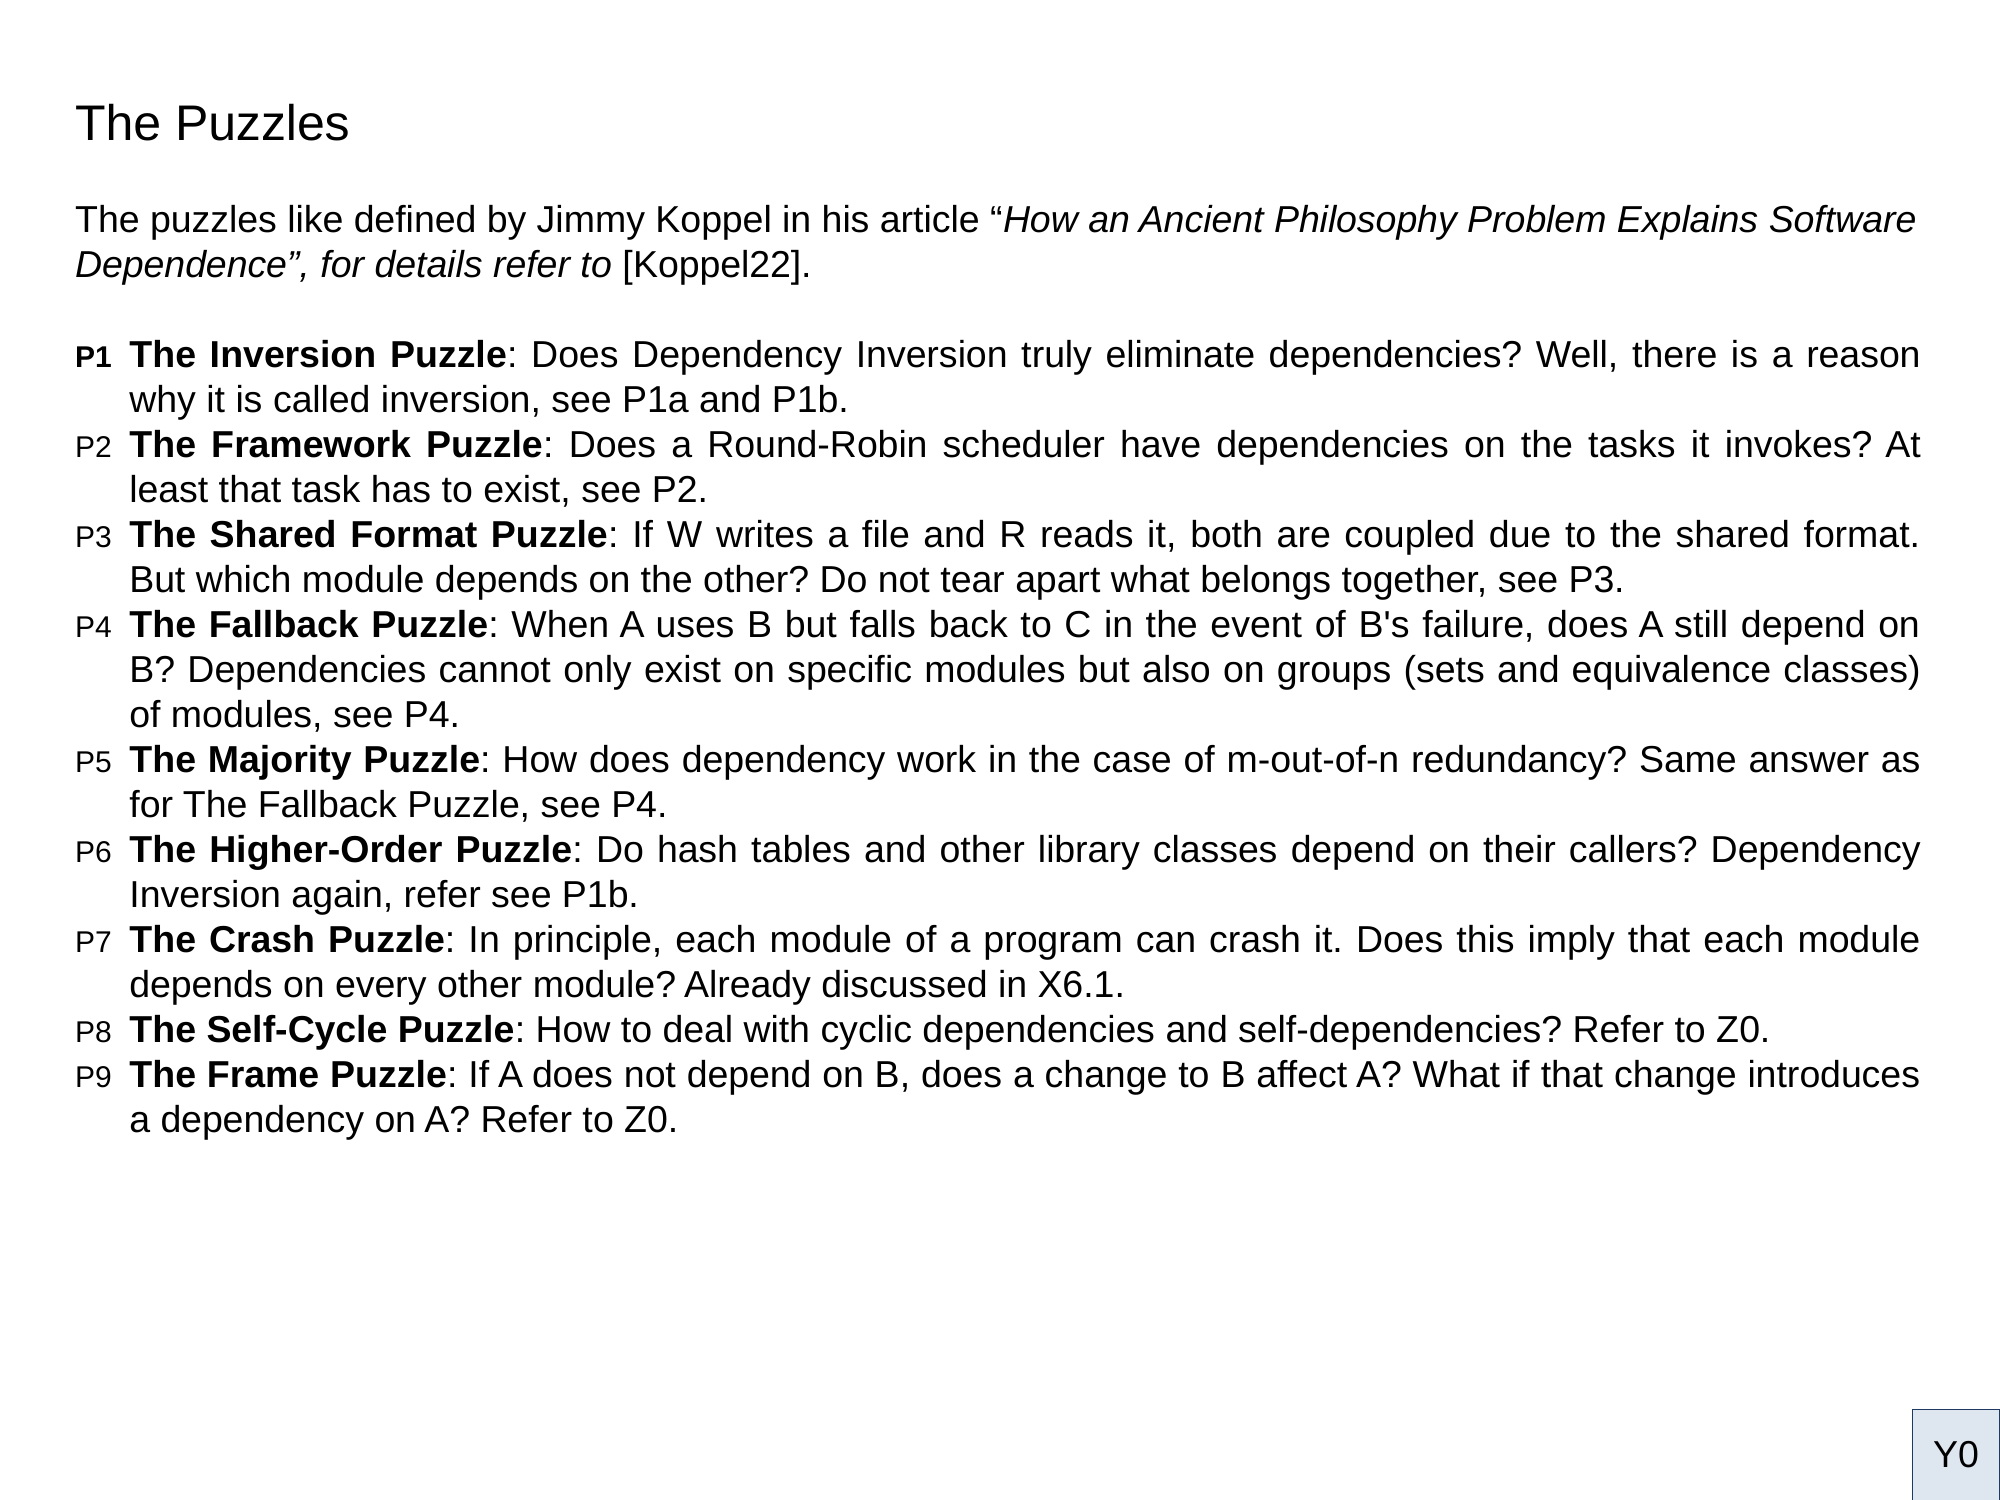

The Puzzles
The puzzles like defined by Jimmy Koppel in his article “How an Ancient Philosophy Problem Explains Software Dependence”, for details refer to [Koppel22].
­The Inversion Puzzle: Does Dependency Inversion truly eliminate dependencies? Well, there is a reason why it is called inversion, see P1a and P1b.
­The Framework Puzzle: Does a Round-Robin scheduler have dependencies on the tasks it invokes? At least that task has to exist, see P2.
­The Shared Format Puzzle: If W writes a file and R reads it, both are coupled due to the shared format. But which module depends on the other? Do not tear apart what belongs together, see P3.
­The Fallback Puzzle: When A uses B but falls back to C in the event of B's failure, does A still depend on B? Dependencies cannot only exist on specific modules but also on groups (sets and equivalence classes) of modules, see P4.
­The Majority Puzzle: How does dependency work in the case of m-out-of-n redundancy? Same answer as for The Fallback Puzzle, see P4.
­The Higher-Order Puzzle: Do hash tables and other library classes depend on their callers? Dependency Inversion again, refer see P1b.
­The Crash Puzzle: In principle, each module of a program can crash it. Does this imply that each module depends on every other module? Already discussed in X6.1.
­The Self-Cycle Puzzle: How to deal with cyclic dependencies and self-dependencies? Refer to Z0.
­The Frame Puzzle: If A does not depend on B, does a change to B affect A? What if that change introduces a dependency on A? Refer to Z0.
Y0